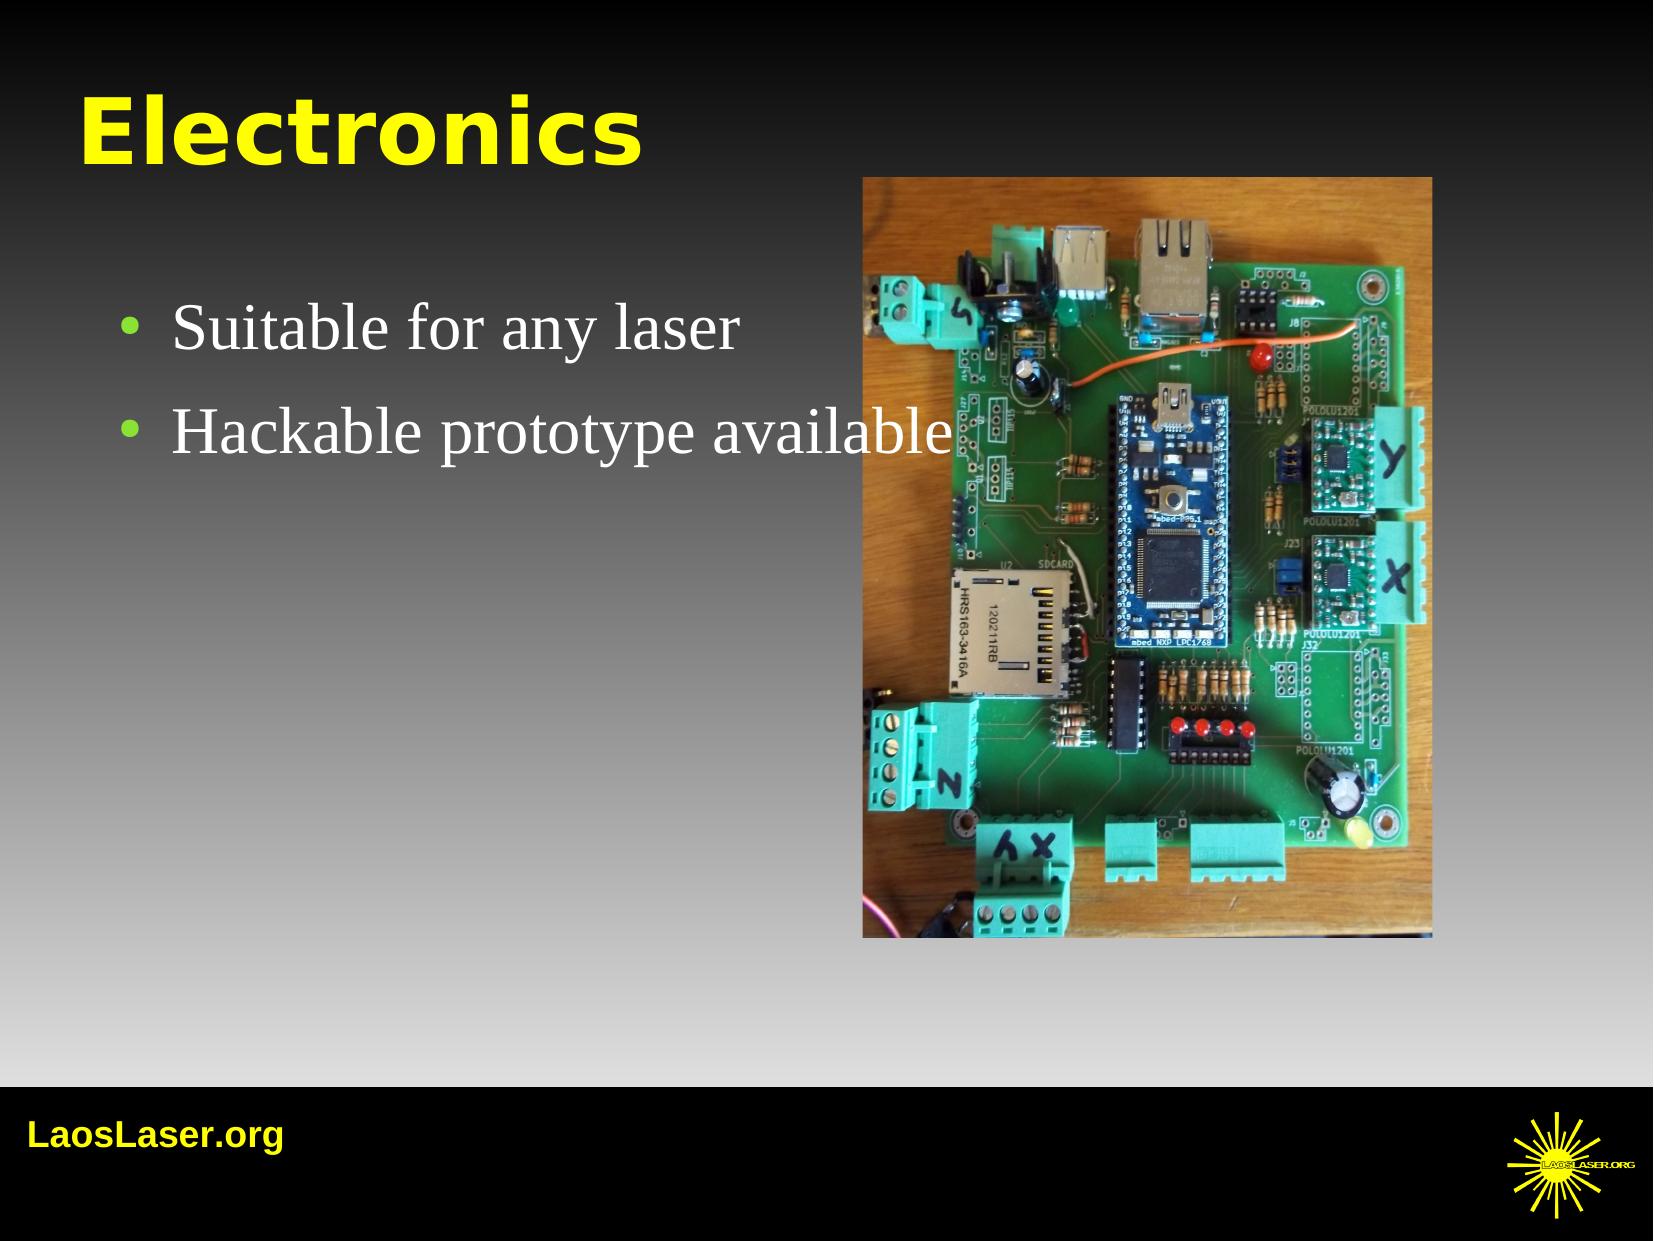

# Electronics
Suitable for any laser
Hackable prototype available